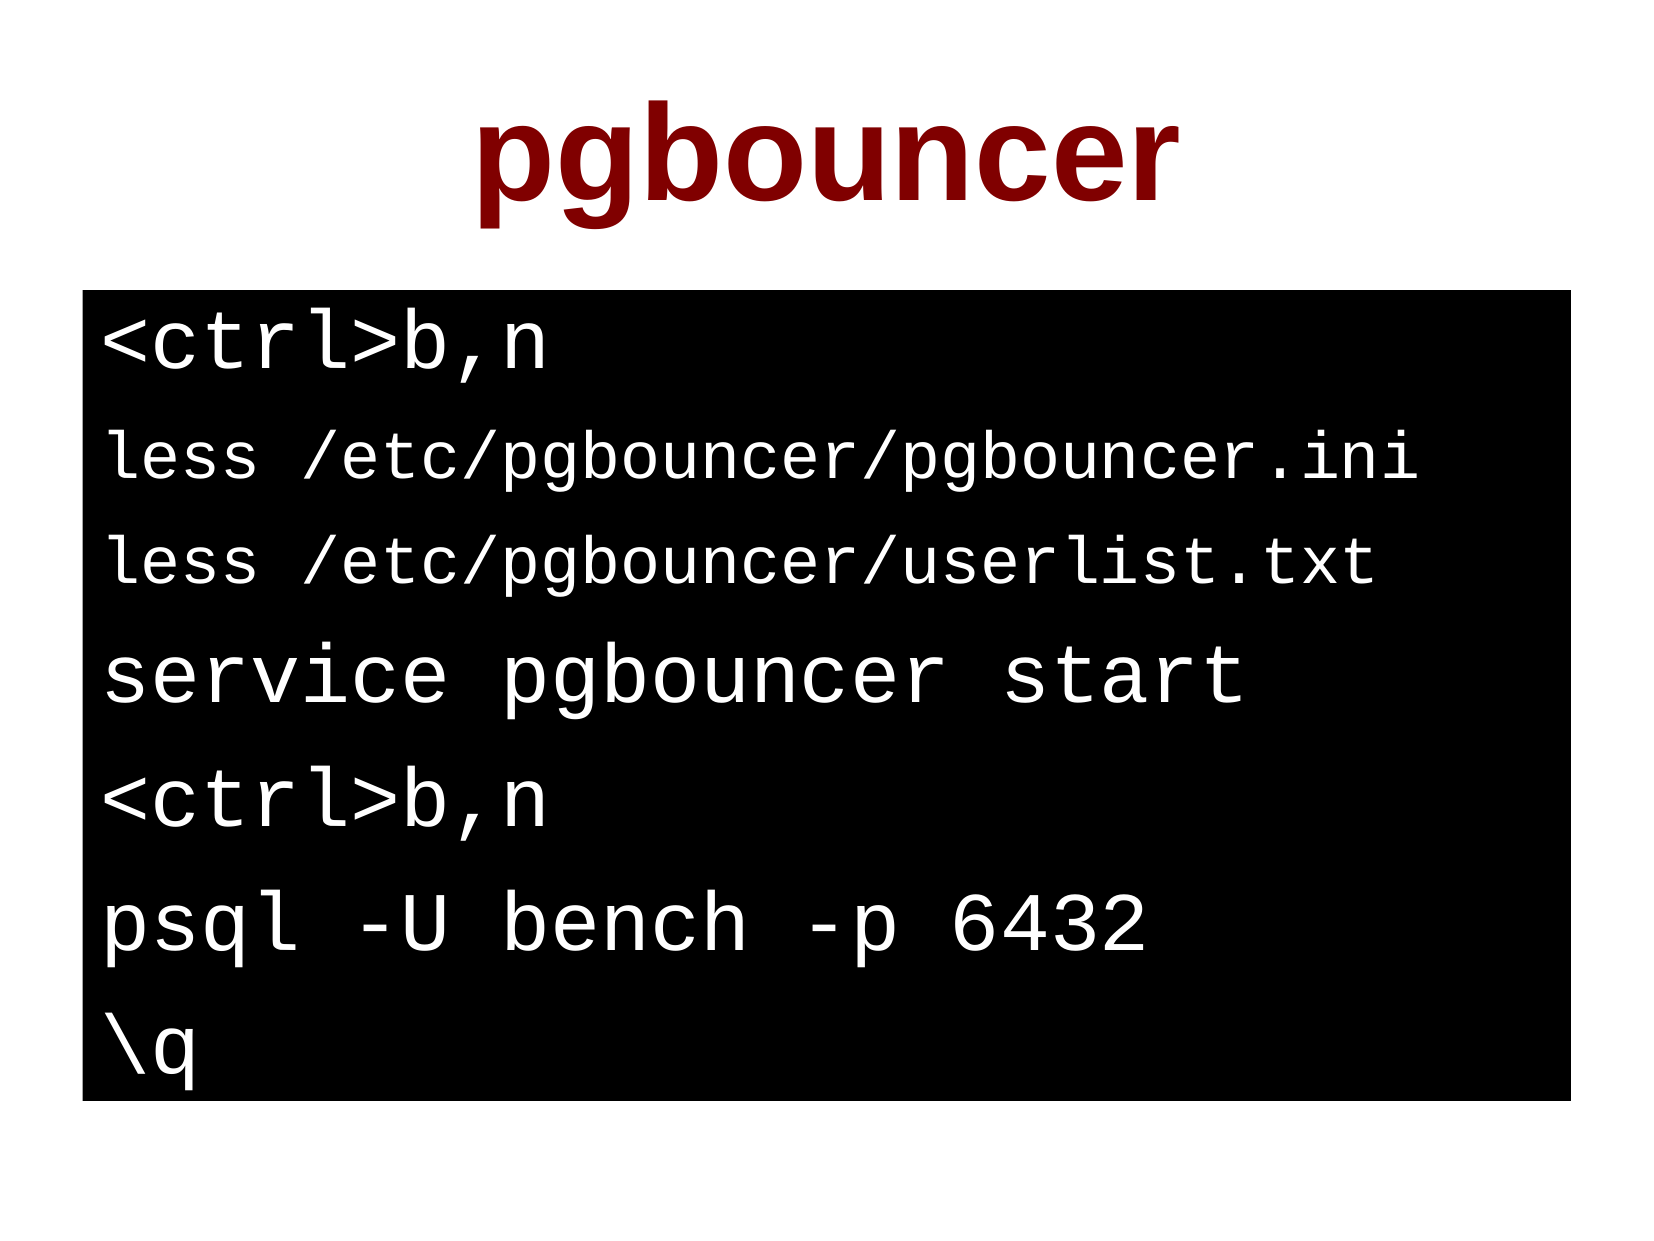

# pgbouncer
<ctrl>b,n
less /etc/pgbouncer/pgbouncer.ini
less /etc/pgbouncer/userlist.txt
service pgbouncer start
<ctrl>b,n
psql -U bench -p 6432
\q